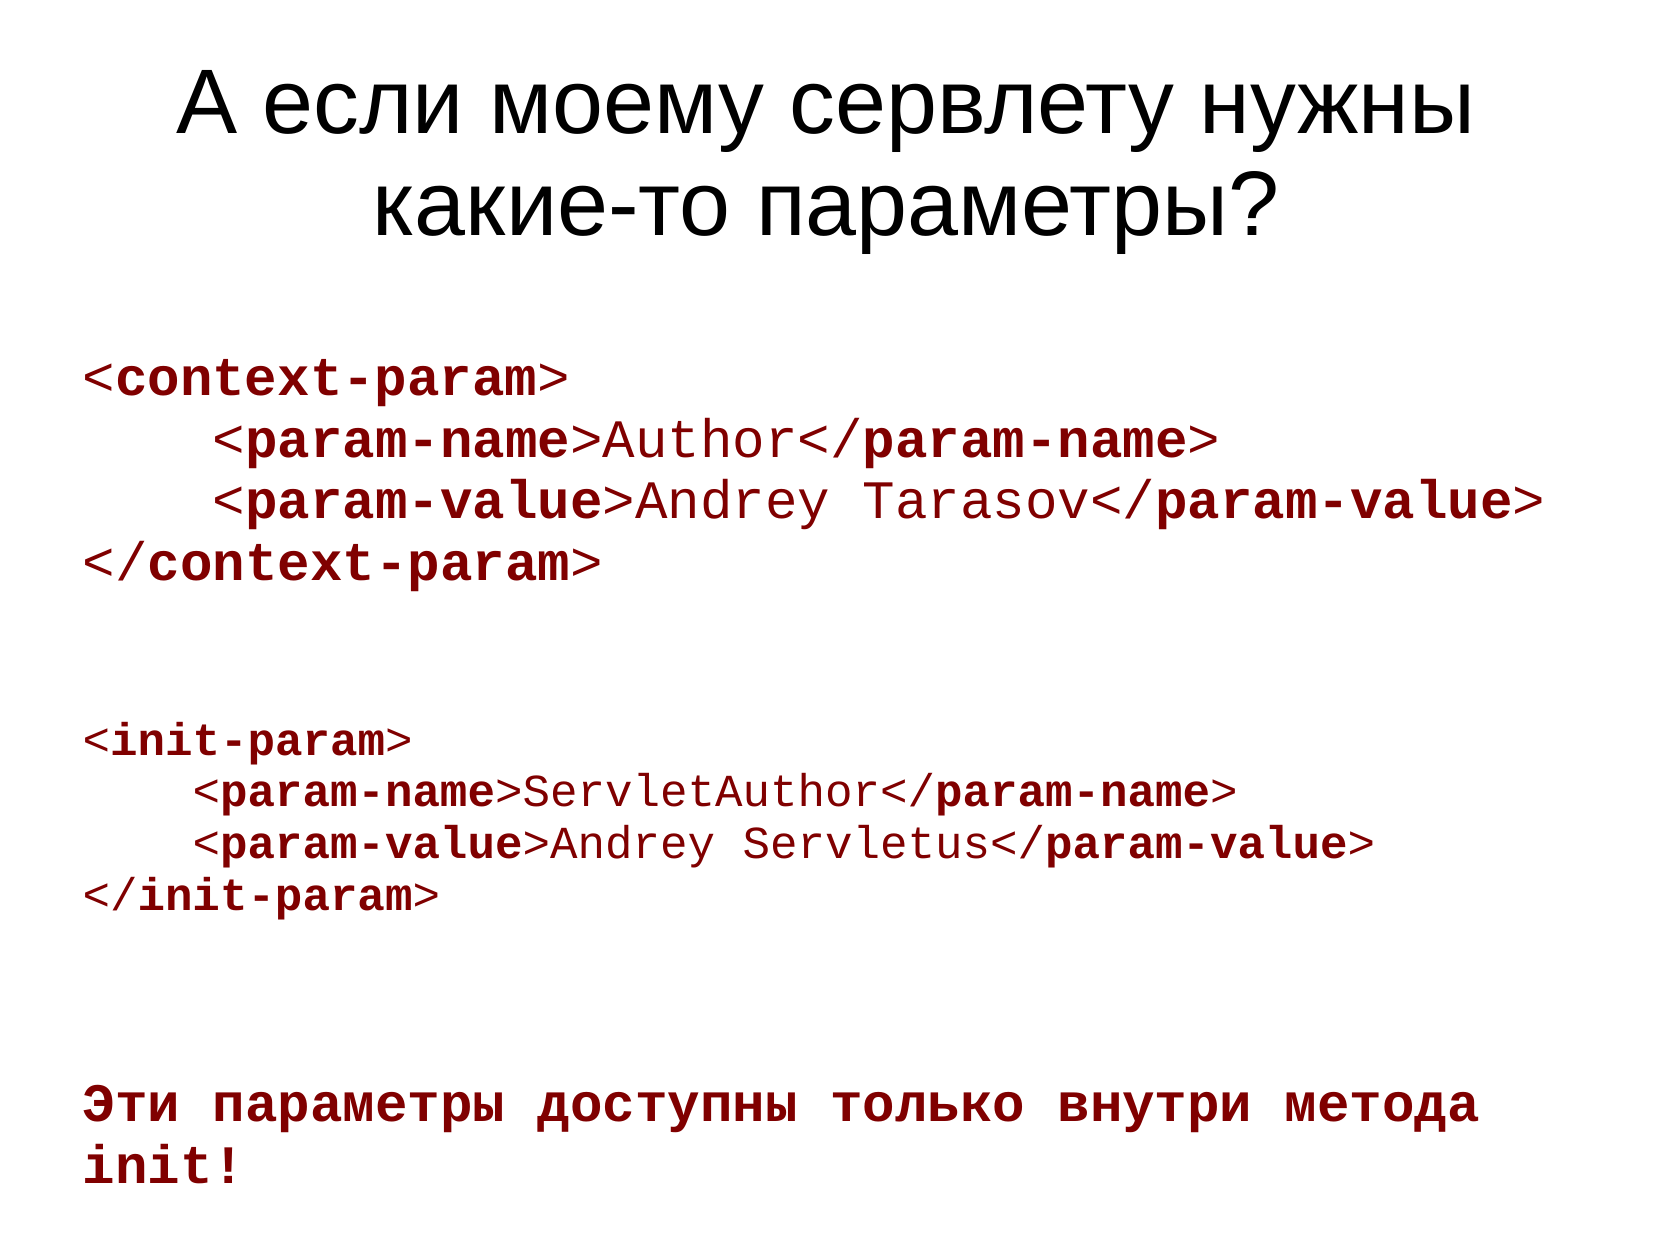

# А если моему сервлету нужны какие-то параметры?
<context-param>
 <param-name>Author</param-name>
 <param-value>Andrey Tarasov</param-value>
</context-param>
<init-param>
 <param-name>ServletAuthor</param-name>
 <param-value>Andrey Servletus</param-value>
</init-param>
Эти параметры доступны только внутри метода init!